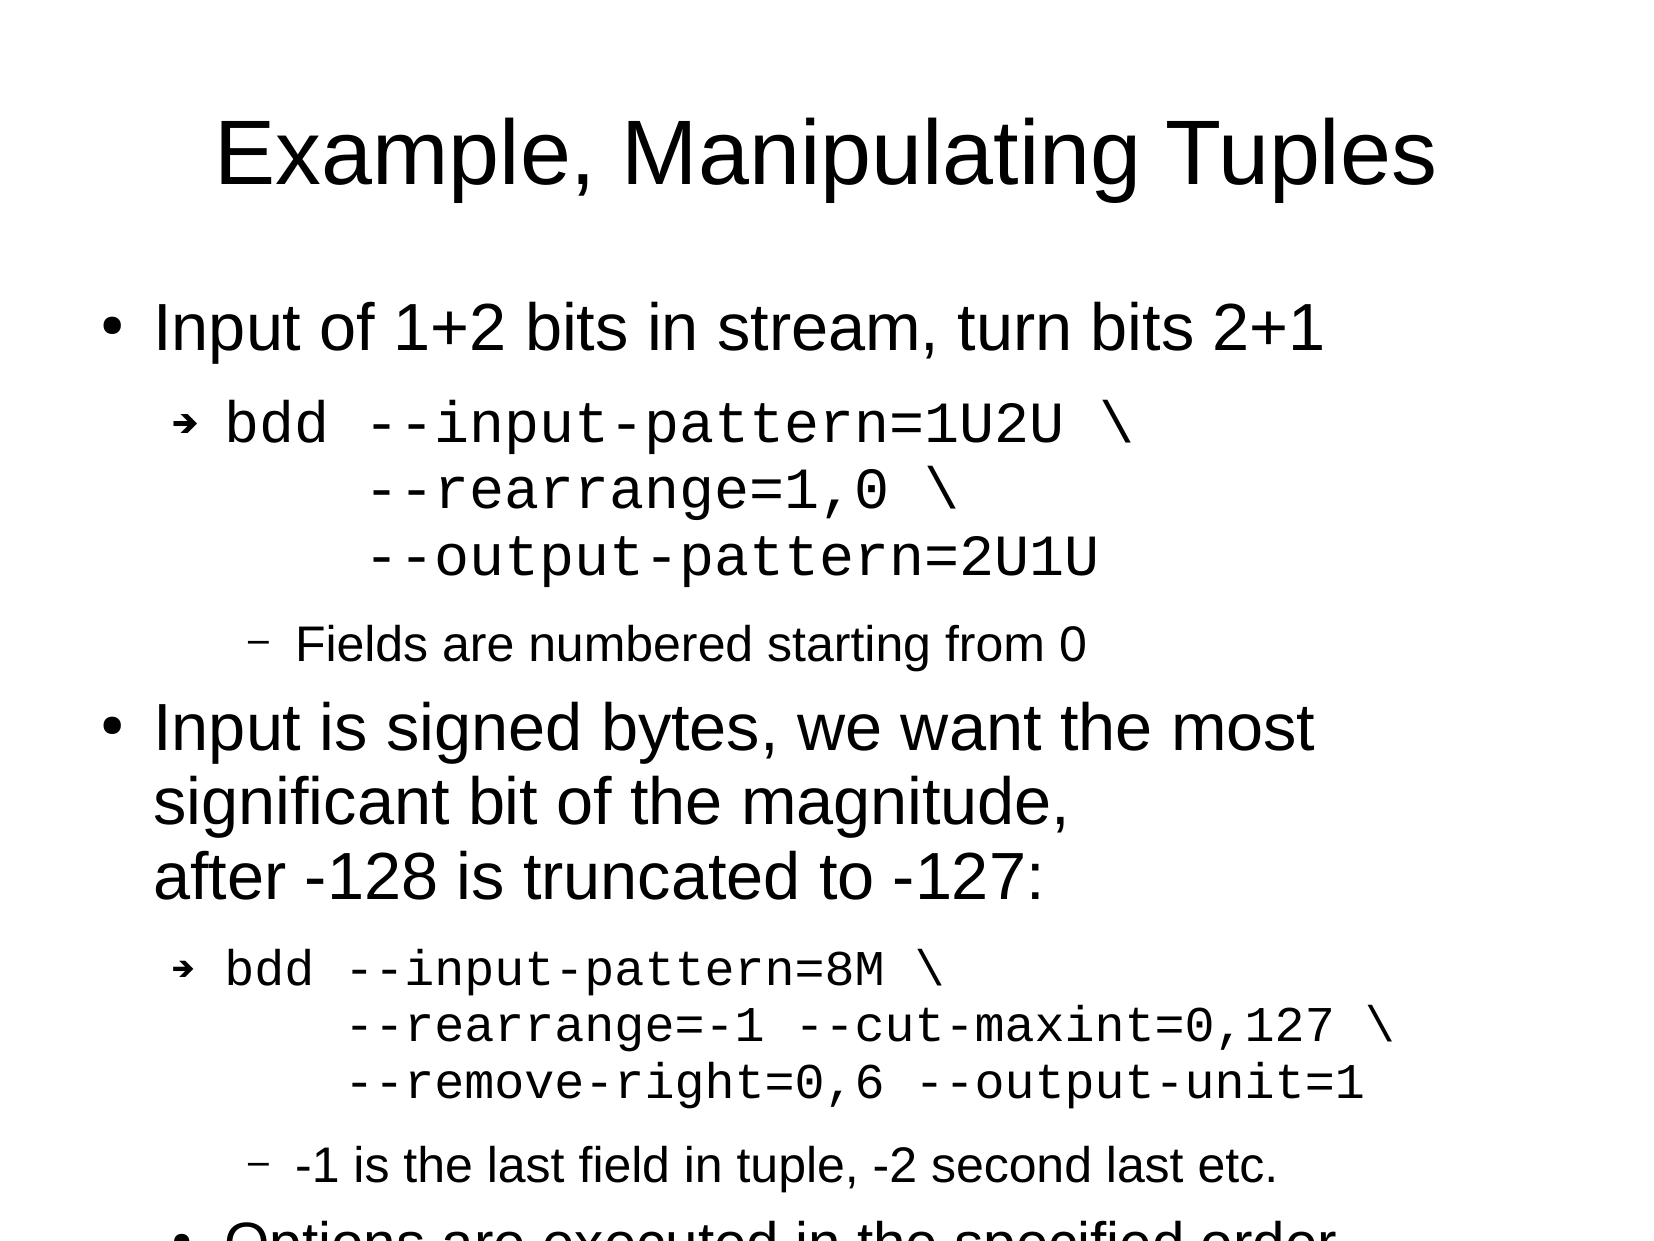

# Example, Manipulating Tuples
Input of 1+2 bits in stream, turn bits 2+1
bdd --input-pattern=1U2U \
 --rearrange=1,0 \
 --output-pattern=2U1U
Fields are numbered starting from 0
Input is signed bytes, we want the most significant bit of the magnitude,
after -128 is truncated to -127:
bdd --input-pattern=8M \
 --rearrange=-1 --cut-maxint=0,127 \
 --remove-right=0,6 --output-unit=1
-1 is the last field in tuple, -2 second last etc.
Options are executed in the specified order